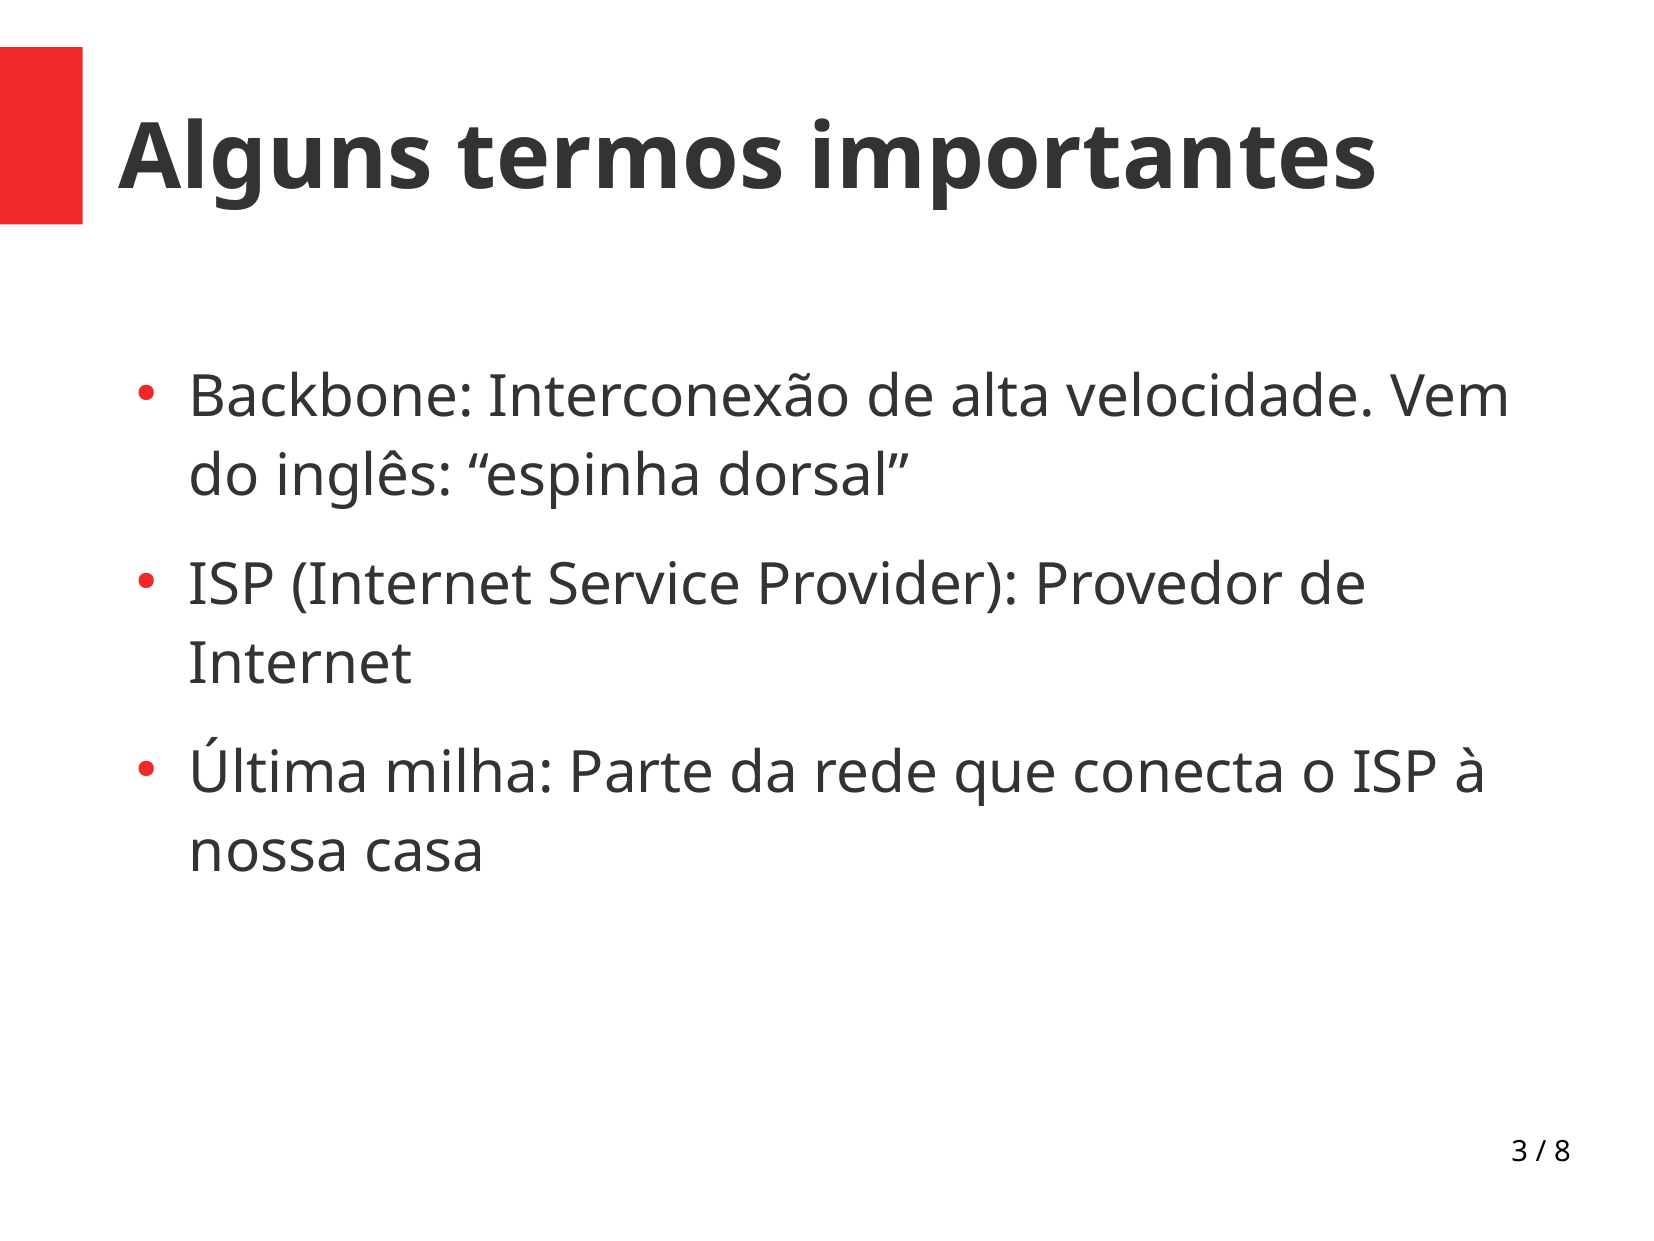

# Alguns termos importantes
Backbone: Interconexão de alta velocidade. Vem do inglês: “espinha dorsal”
ISP (Internet Service Provider): Provedor de Internet
Última milha: Parte da rede que conecta o ISP à nossa casa
3